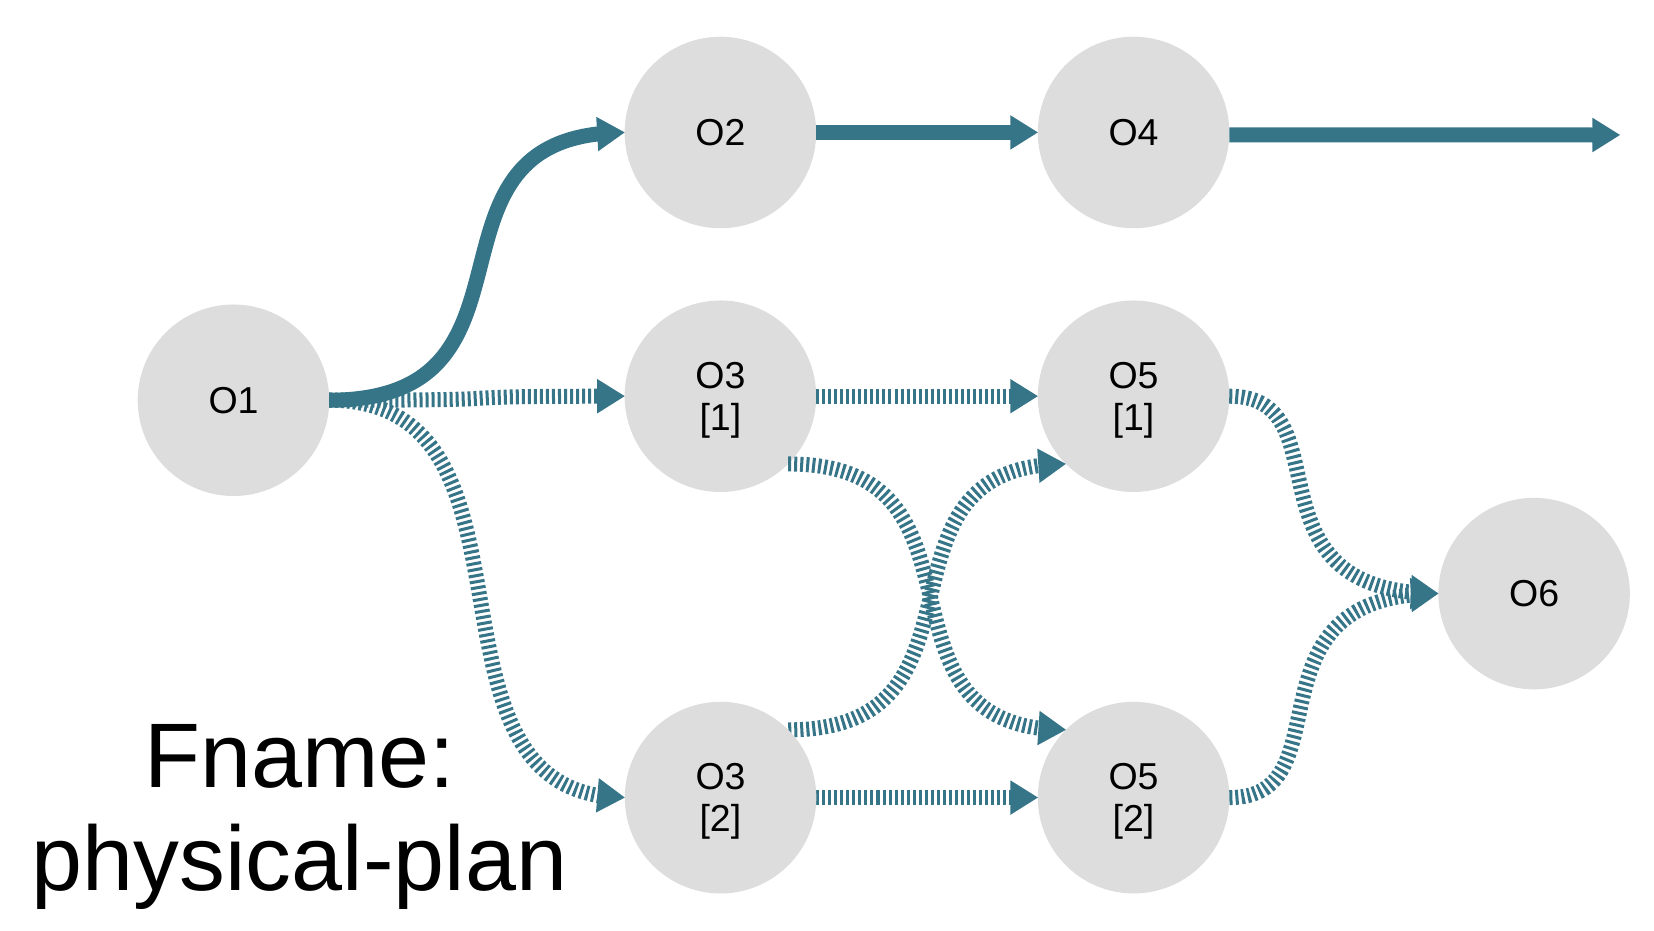

O2
O4
O3
[1]
O5
[1]
O1
O6
O3
[2]
O5
[2]
# Fname: physical-plan